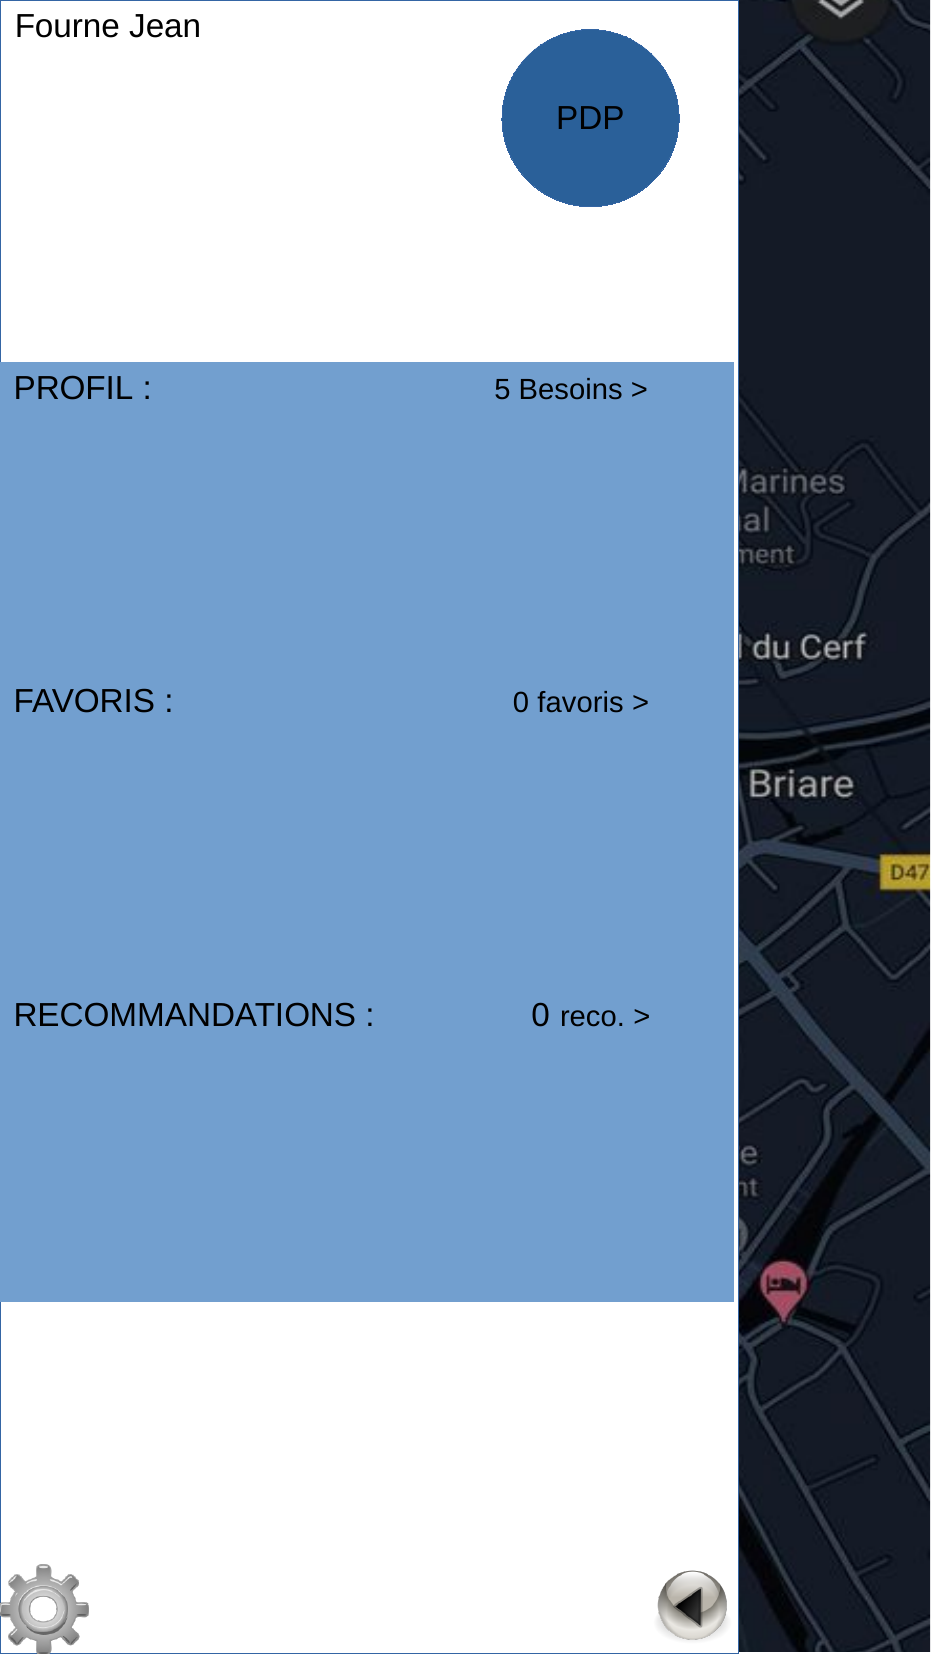

Fourne Jean
PDP
| PROFIL : 5 Besoins > |
| --- |
| FAVORIS : 0 favoris > |
| RECOMMANDATIONS : 0 reco. > |